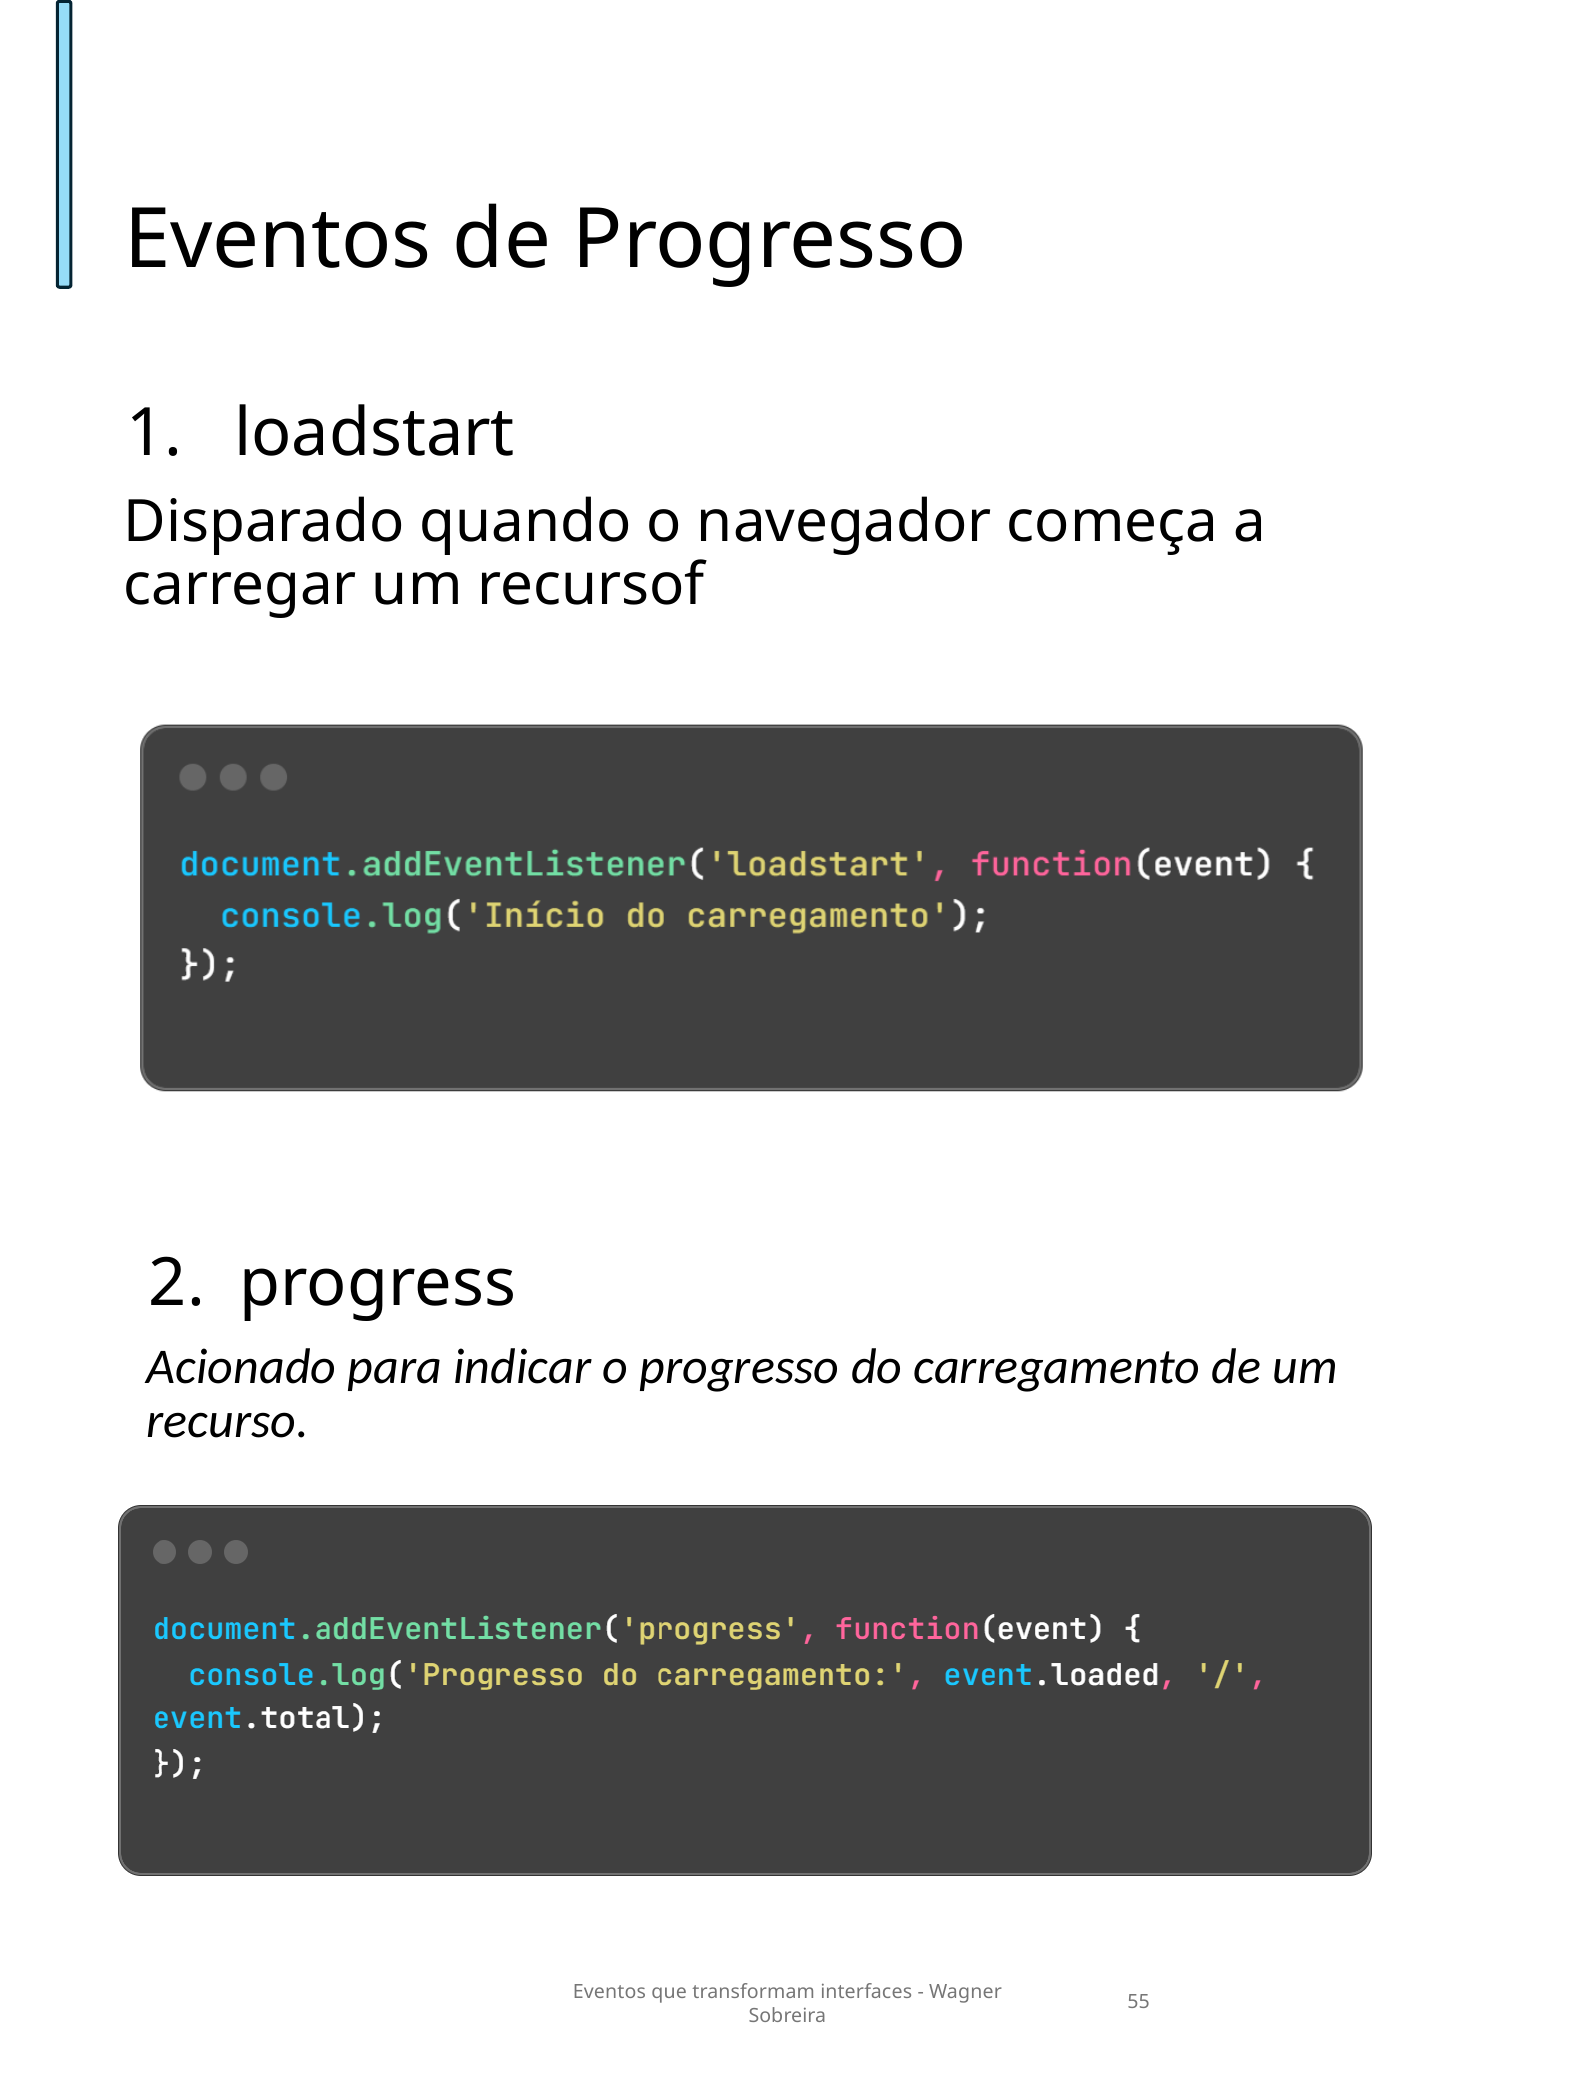

Eventos de Progresso
1.   loadstart
Disparado quando o navegador começa a carregar um recursof
2.  progress
Acionado para indicar o progresso do carregamento de um recurso.
Eventos que transformam interfaces - Wagner Sobreira